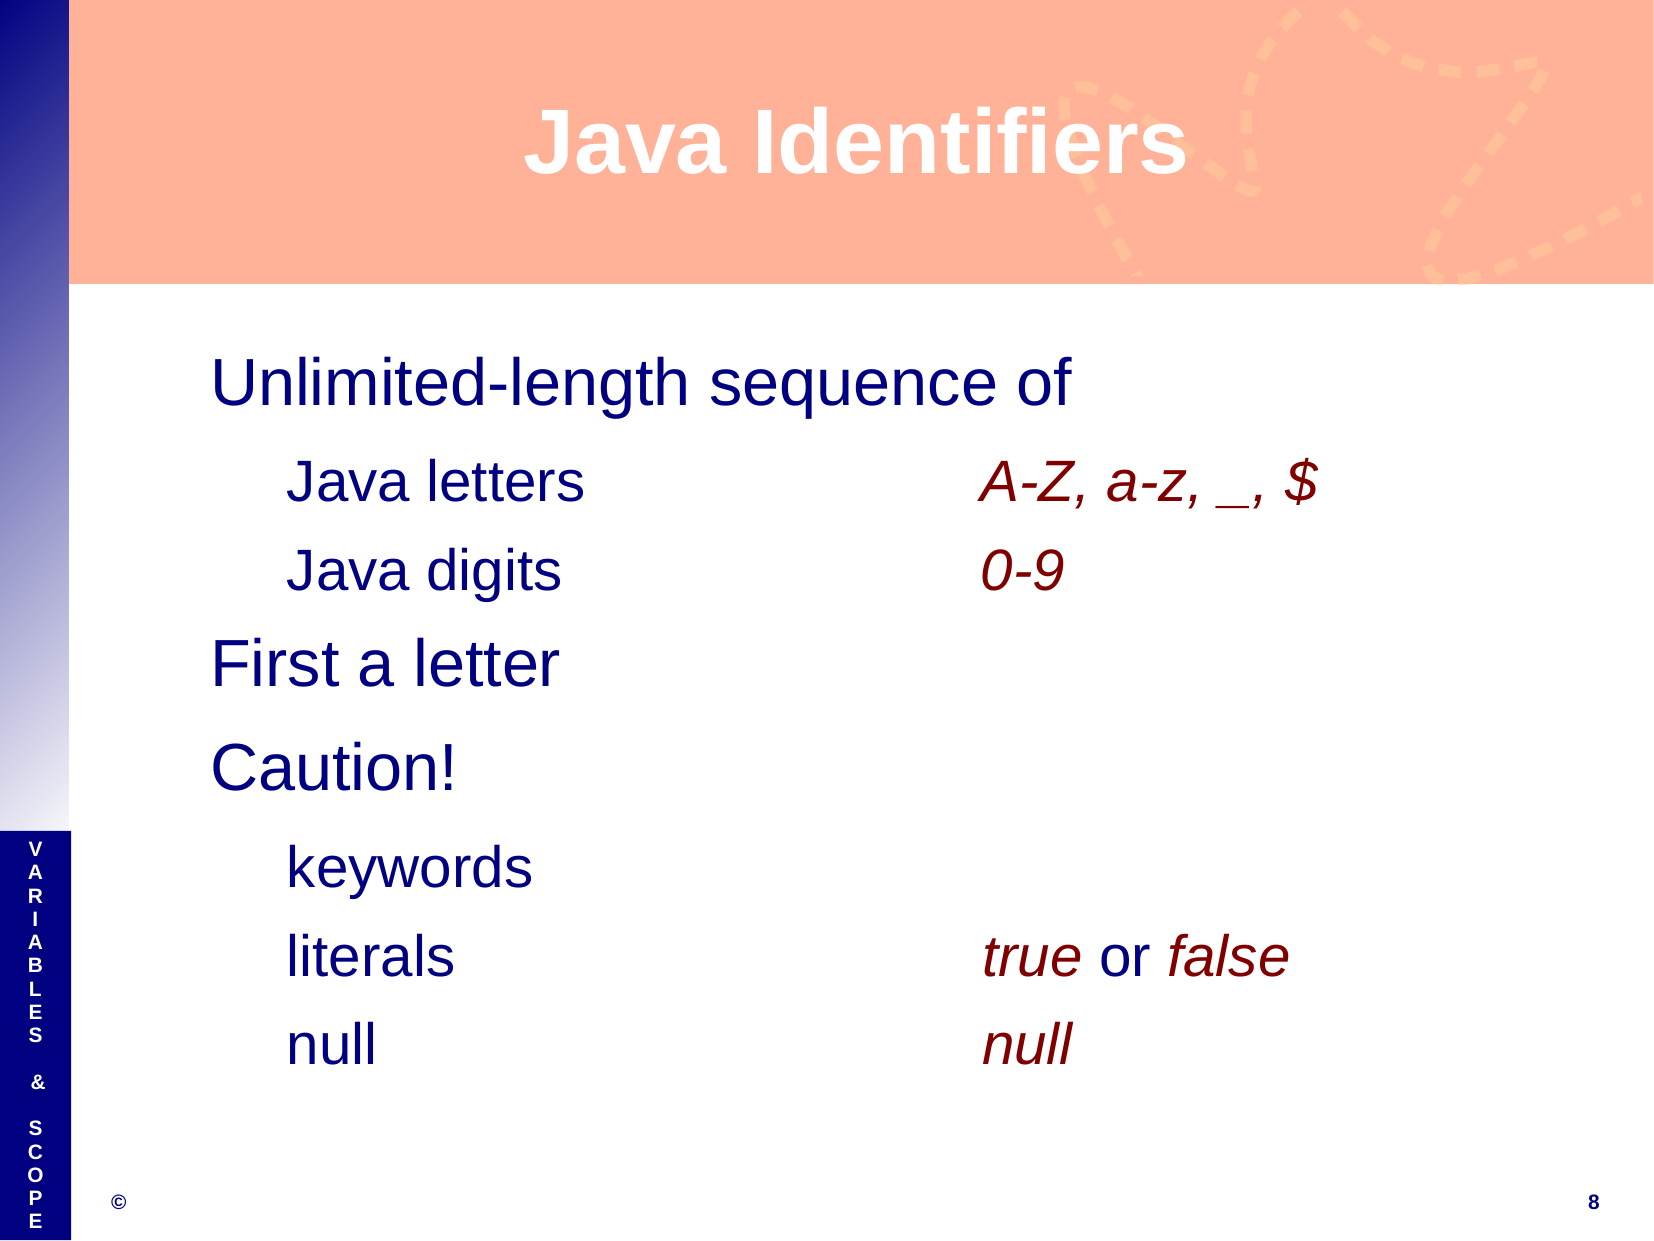

# Java Identifiers
Unlimited-length sequence of
Java letters	A-Z, a-z, _, $
Java digits	0-9
First a letter
Caution!
keywords
literals	true or false
null	null
V
A
R
I
A
B
L
E
S
 &
S
C
O
P
E